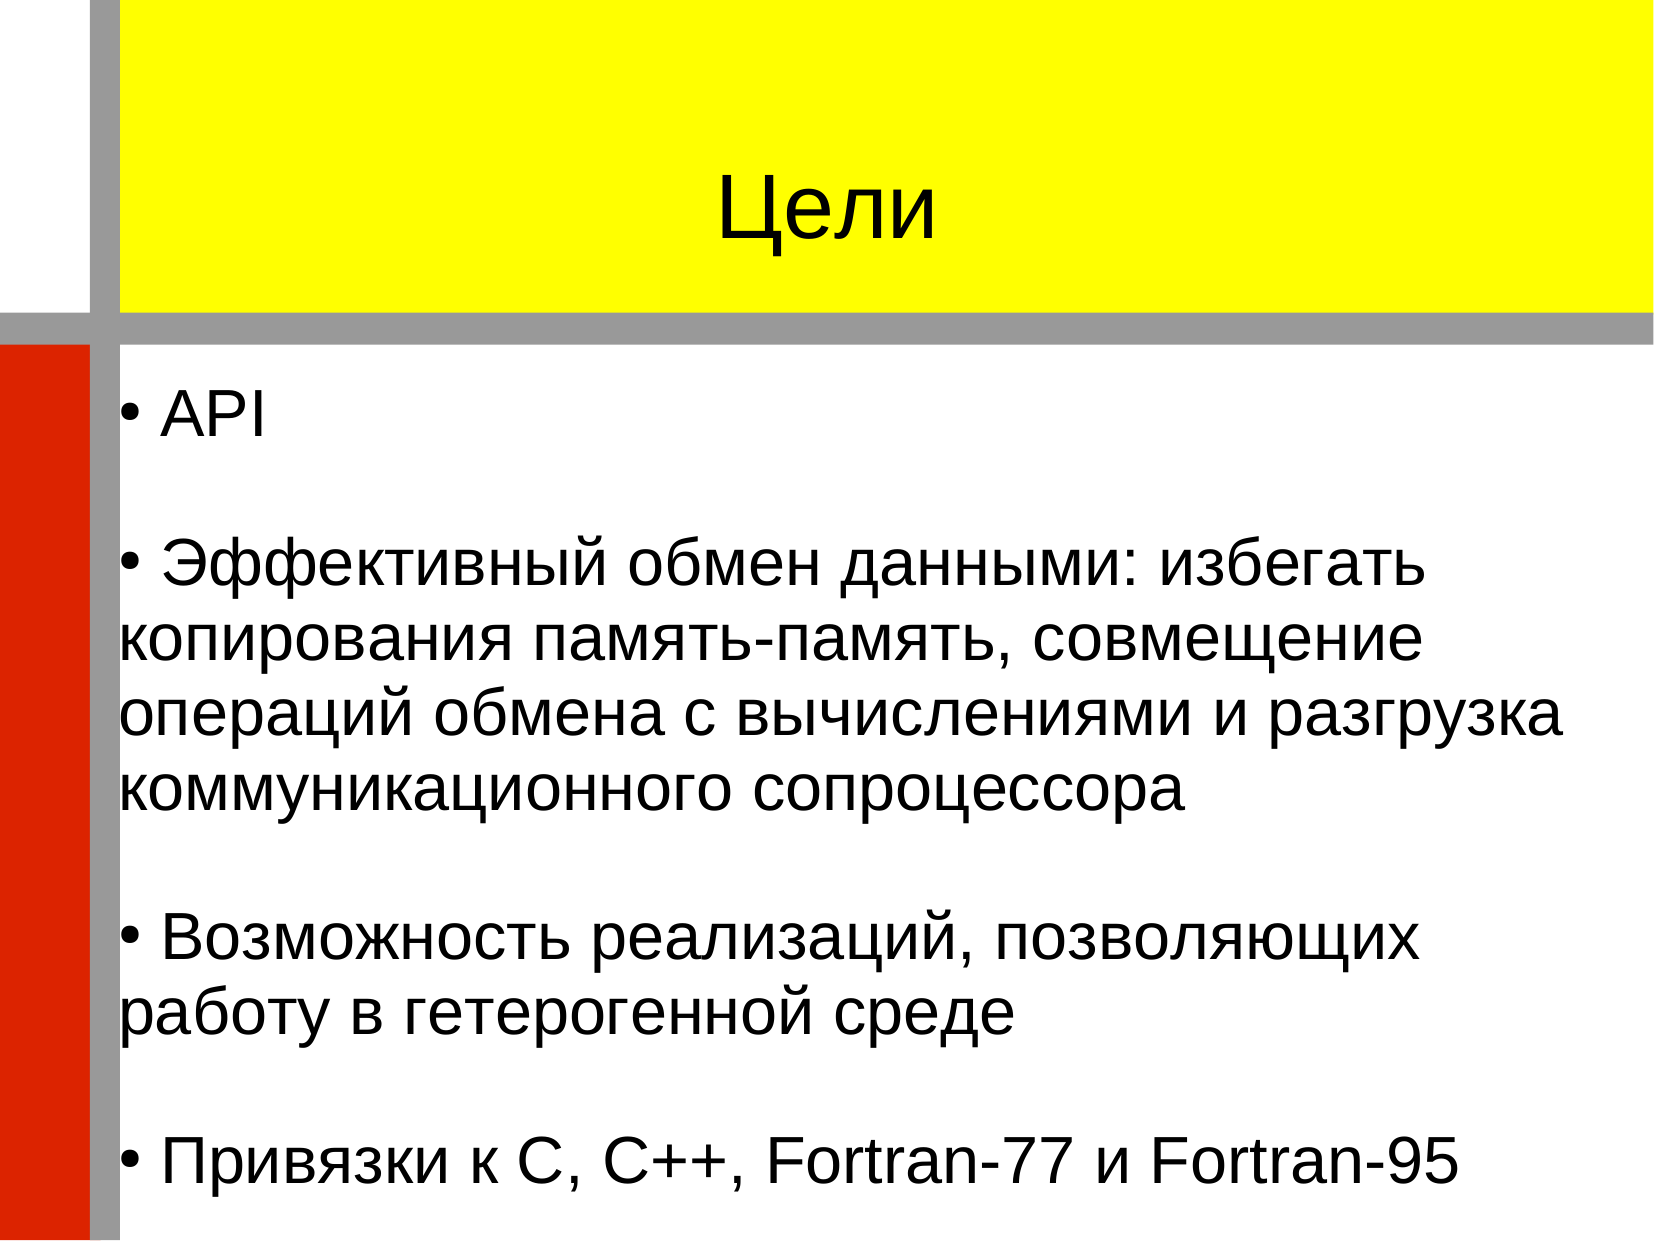

# Цели
 API
 Эффективный обмен данными: избегать копирования память-память, совмещение операций обмена с вычислениями и разгрузка коммуникационного сопроцессора
 Возможность реализаций, позволяющих работу в гетерогенной среде
 Привязки к C, C++, Fortran-77 и Fortran-95